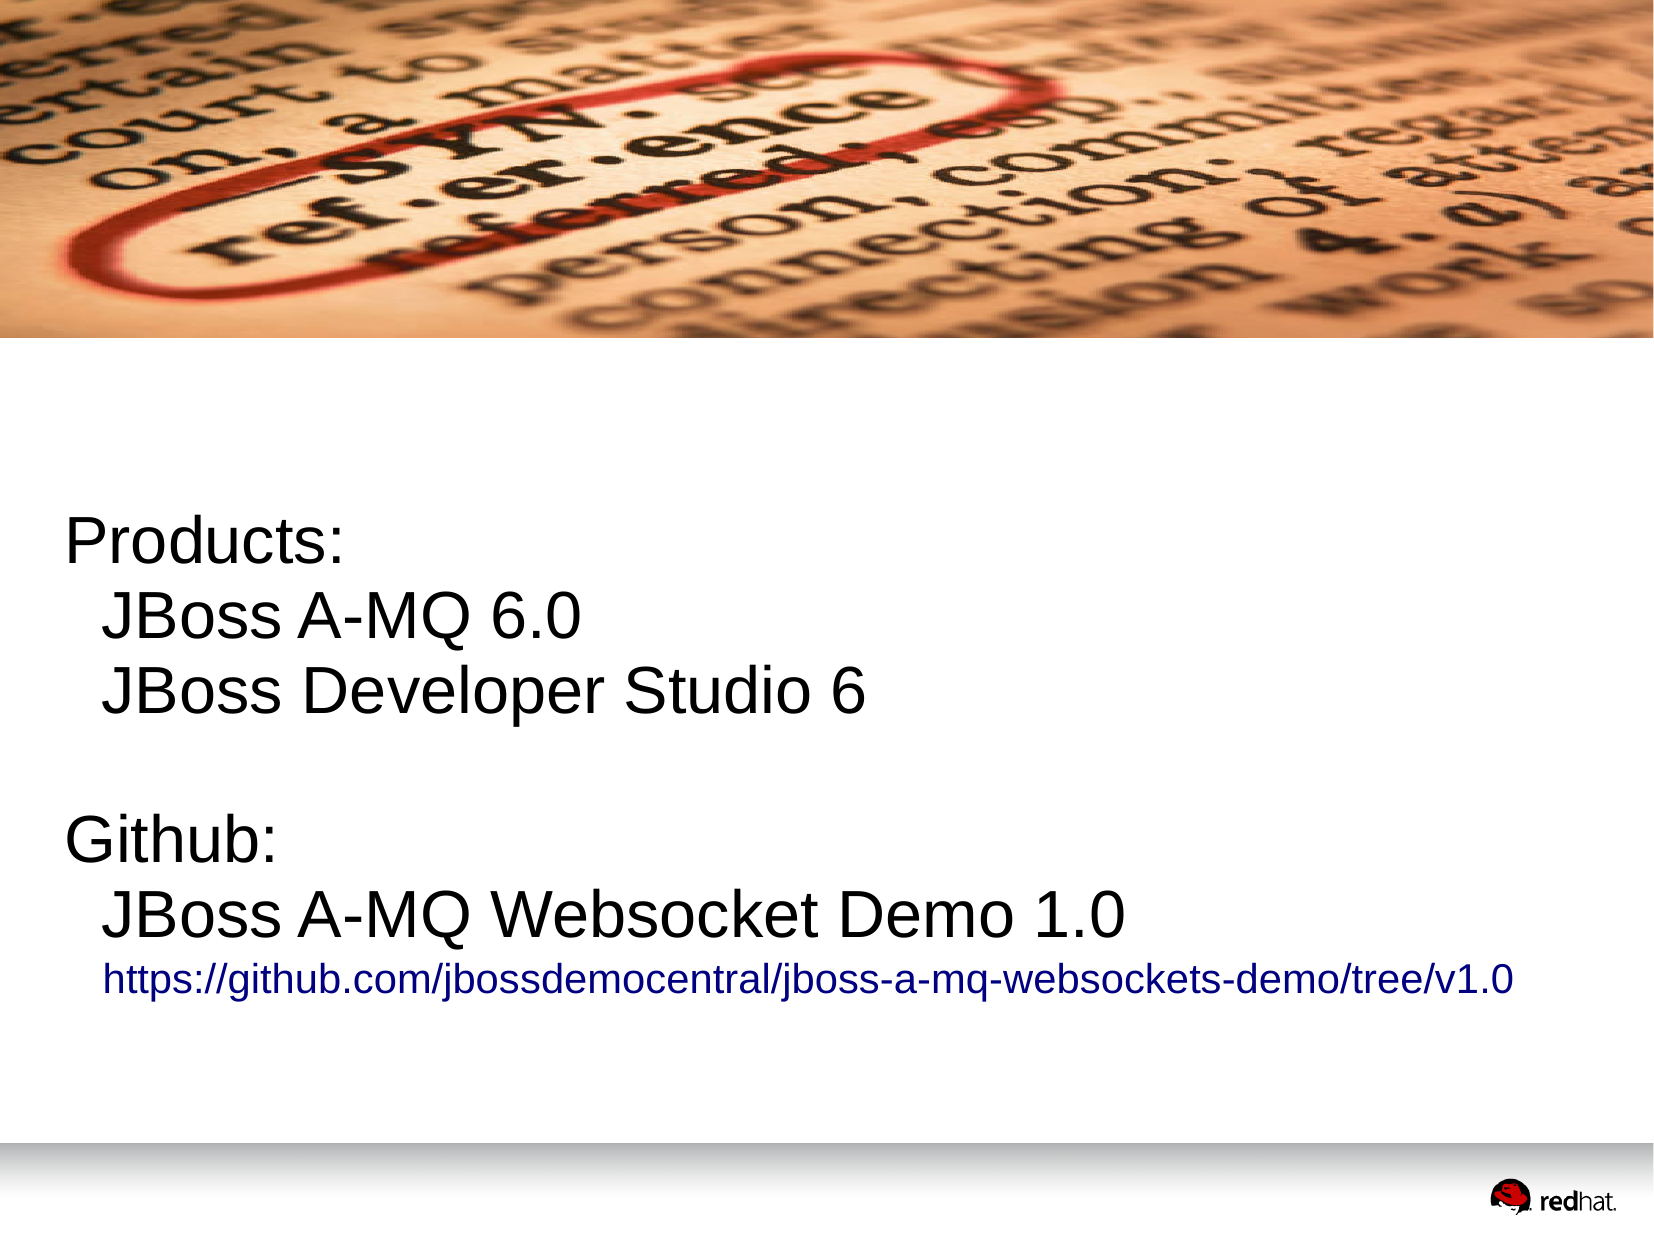

# fff
Products:
 JBoss A-MQ 6.0
 JBoss Developer Studio 6
Github:
 JBoss A-MQ Websocket Demo 1.0
 https://github.com/jbossdemocentral/jboss-a-mq-websockets-demo/tree/v1.0